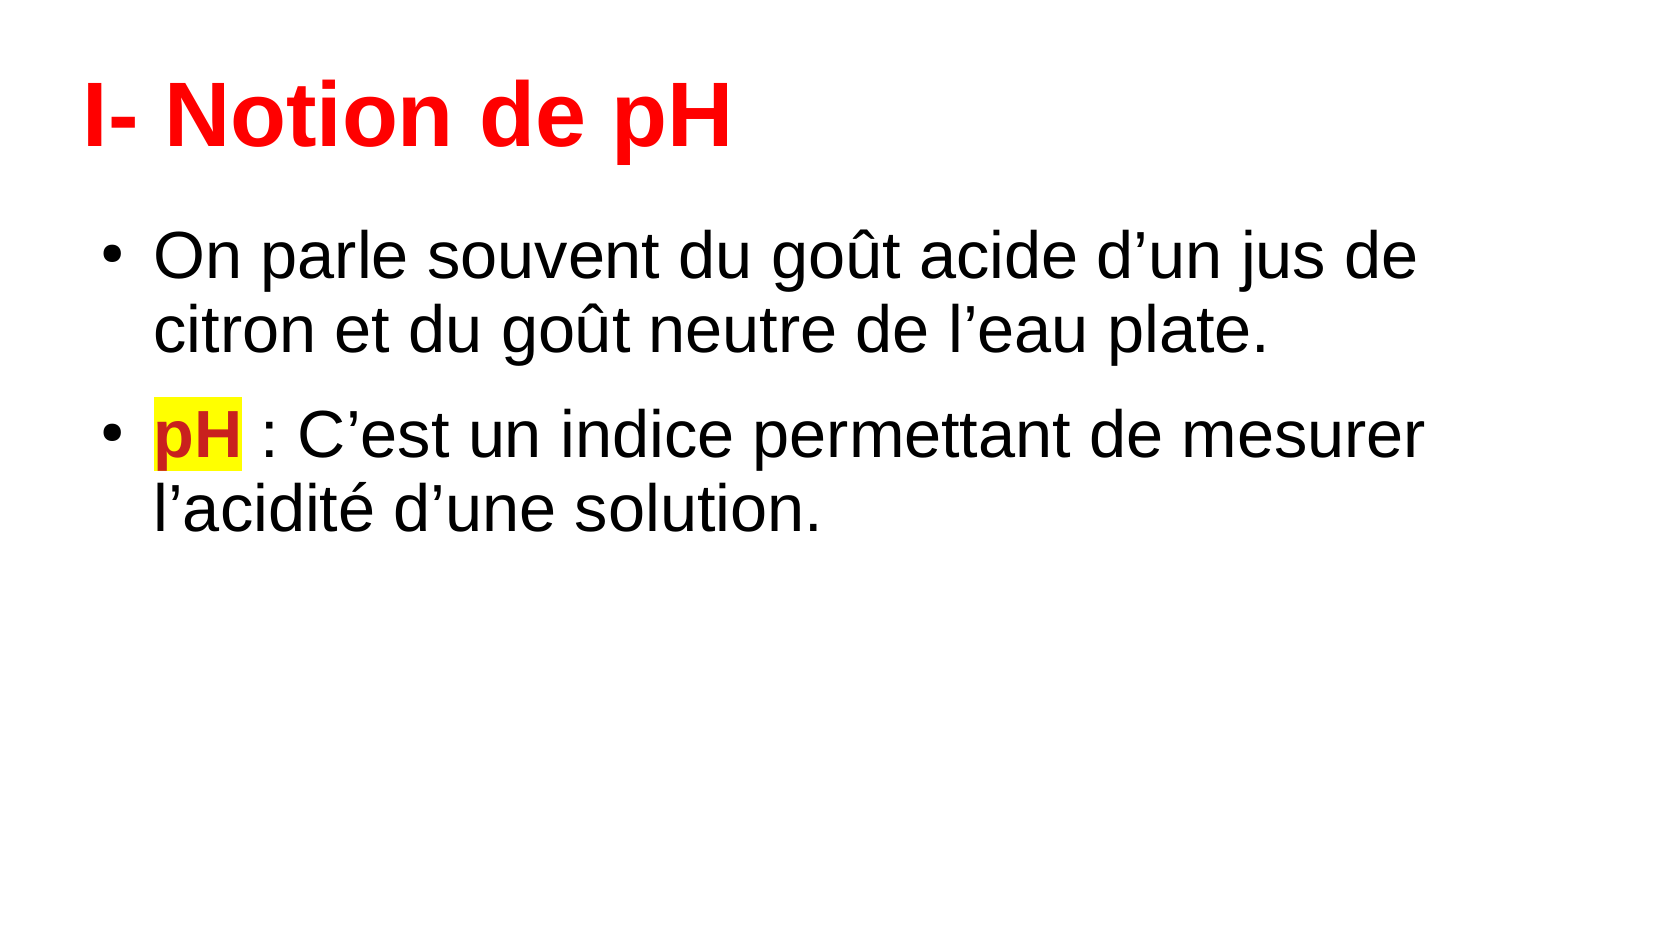

# I- Notion de pH
On parle souvent du goût acide d’un jus de citron et du goût neutre de l’eau plate.
pH : C’est un indice permettant de mesurer l’acidité d’une solution.